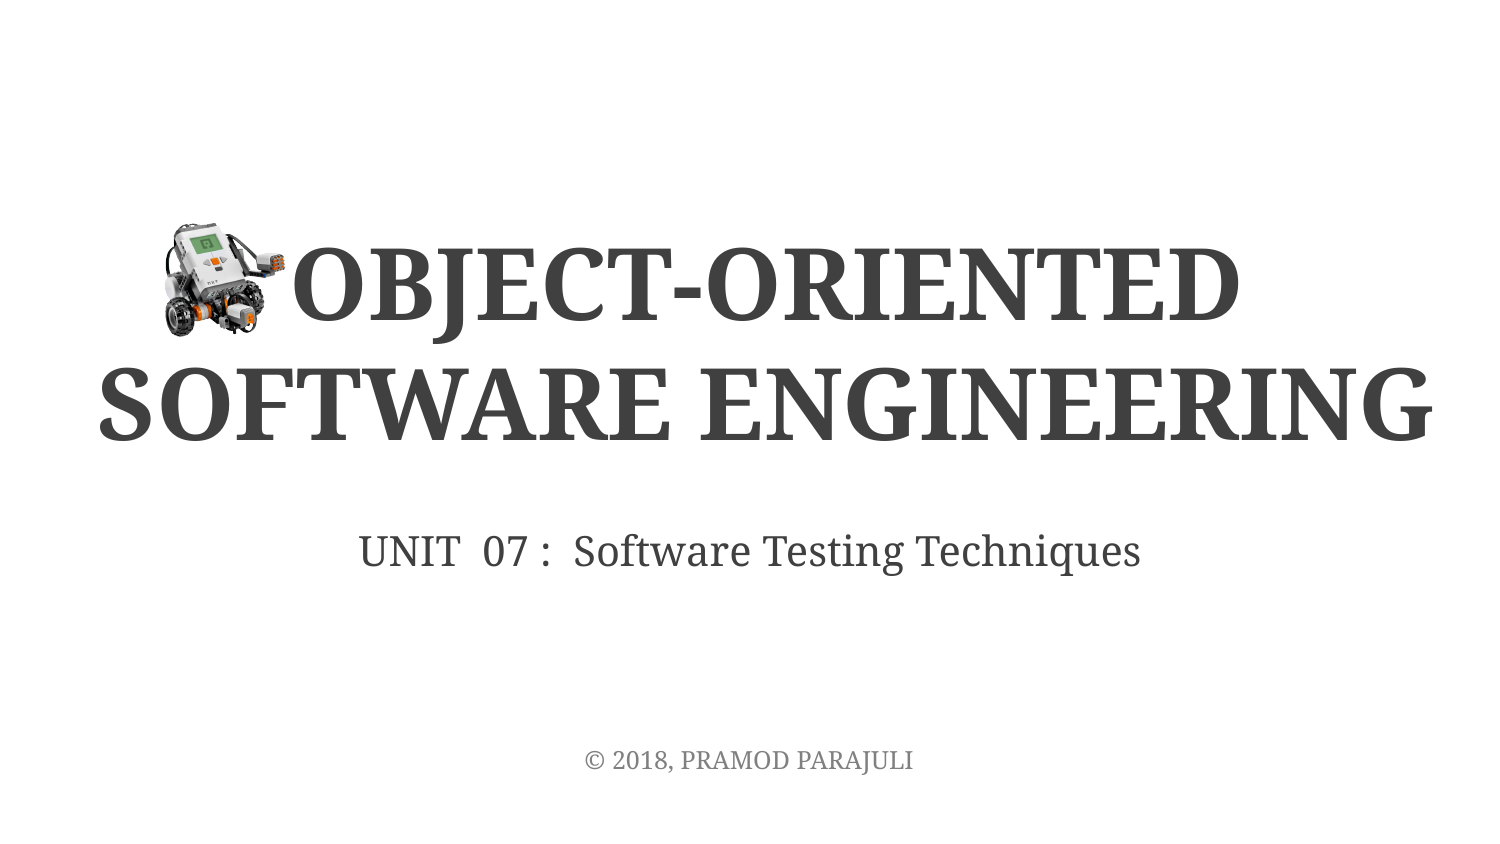

# OBJECT-ORIENTED SOFTWARE ENGINEERING
UNIT 07 : Software Testing Techniques
© 2018, PRAMOD PARAJULI